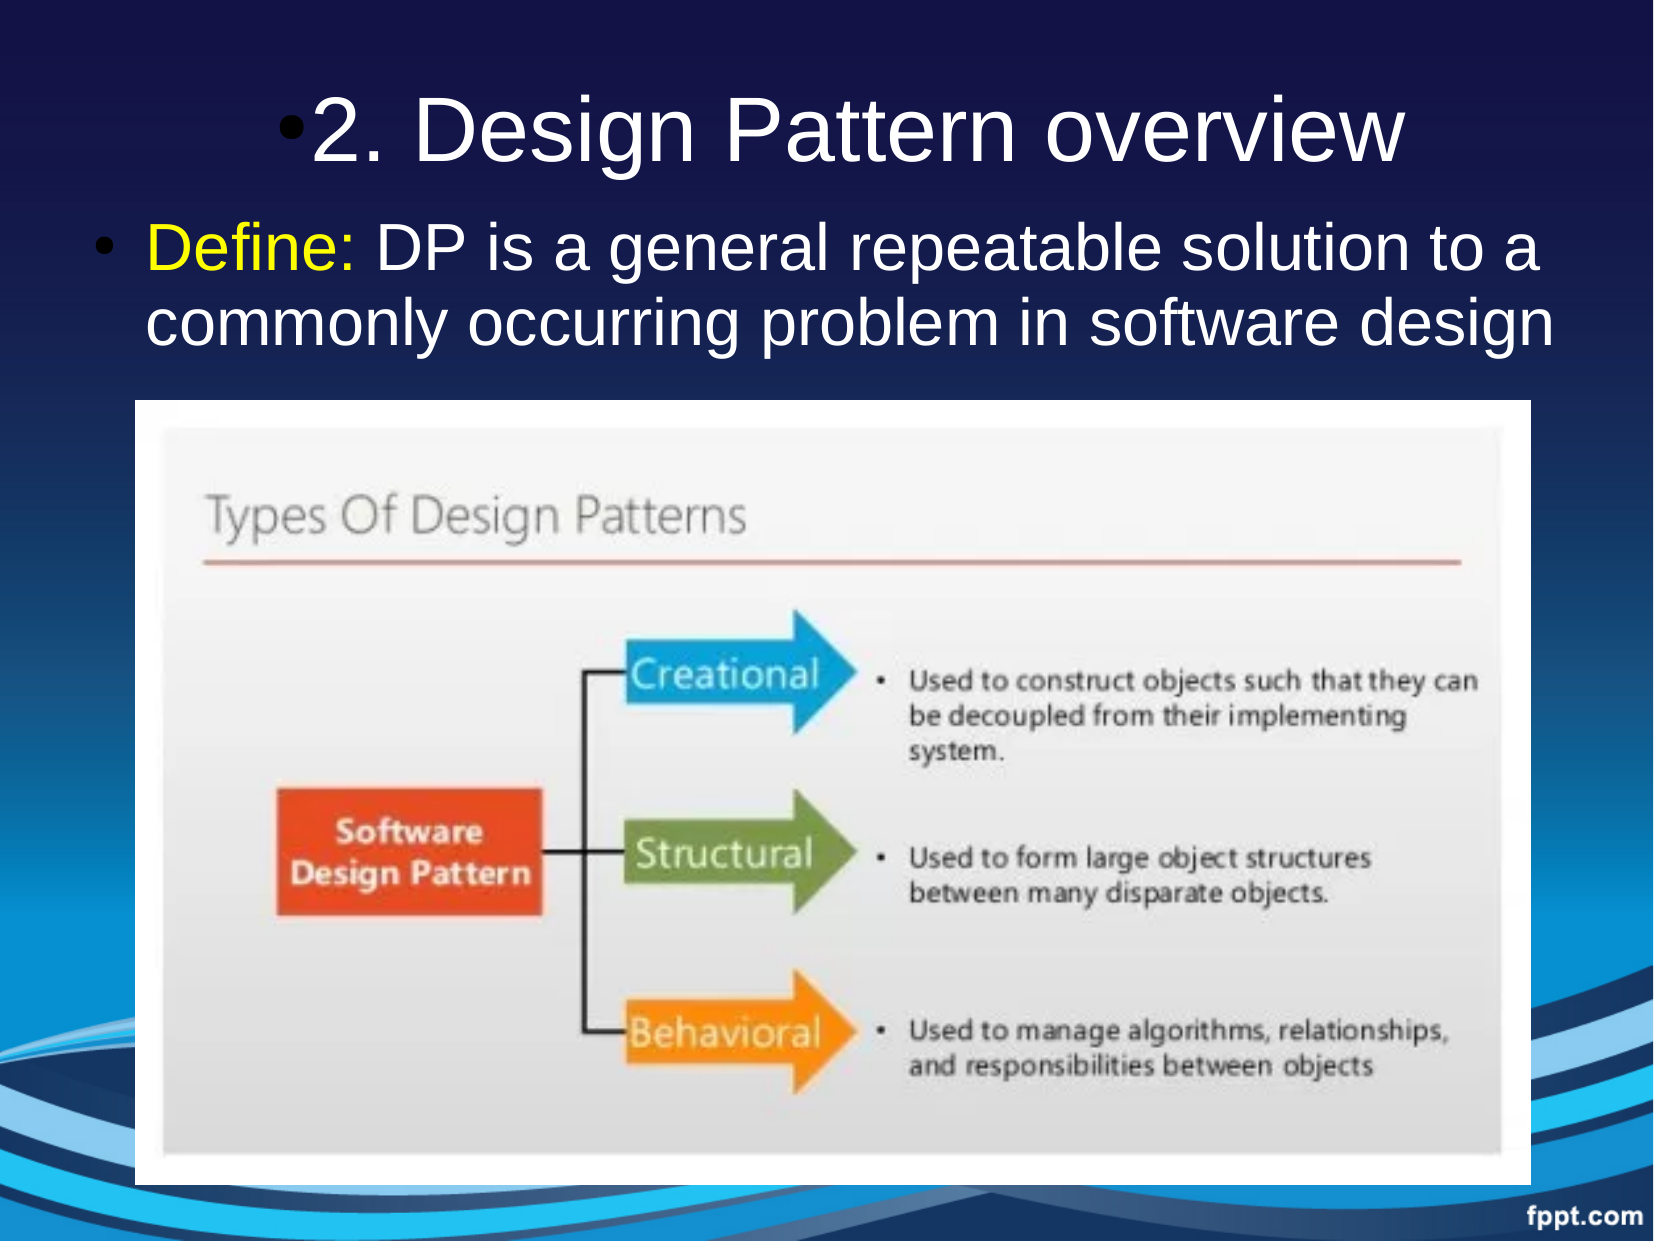

# 2. Design Pattern overview
Define: DP is a general repeatable solution to a commonly occurring problem in software design